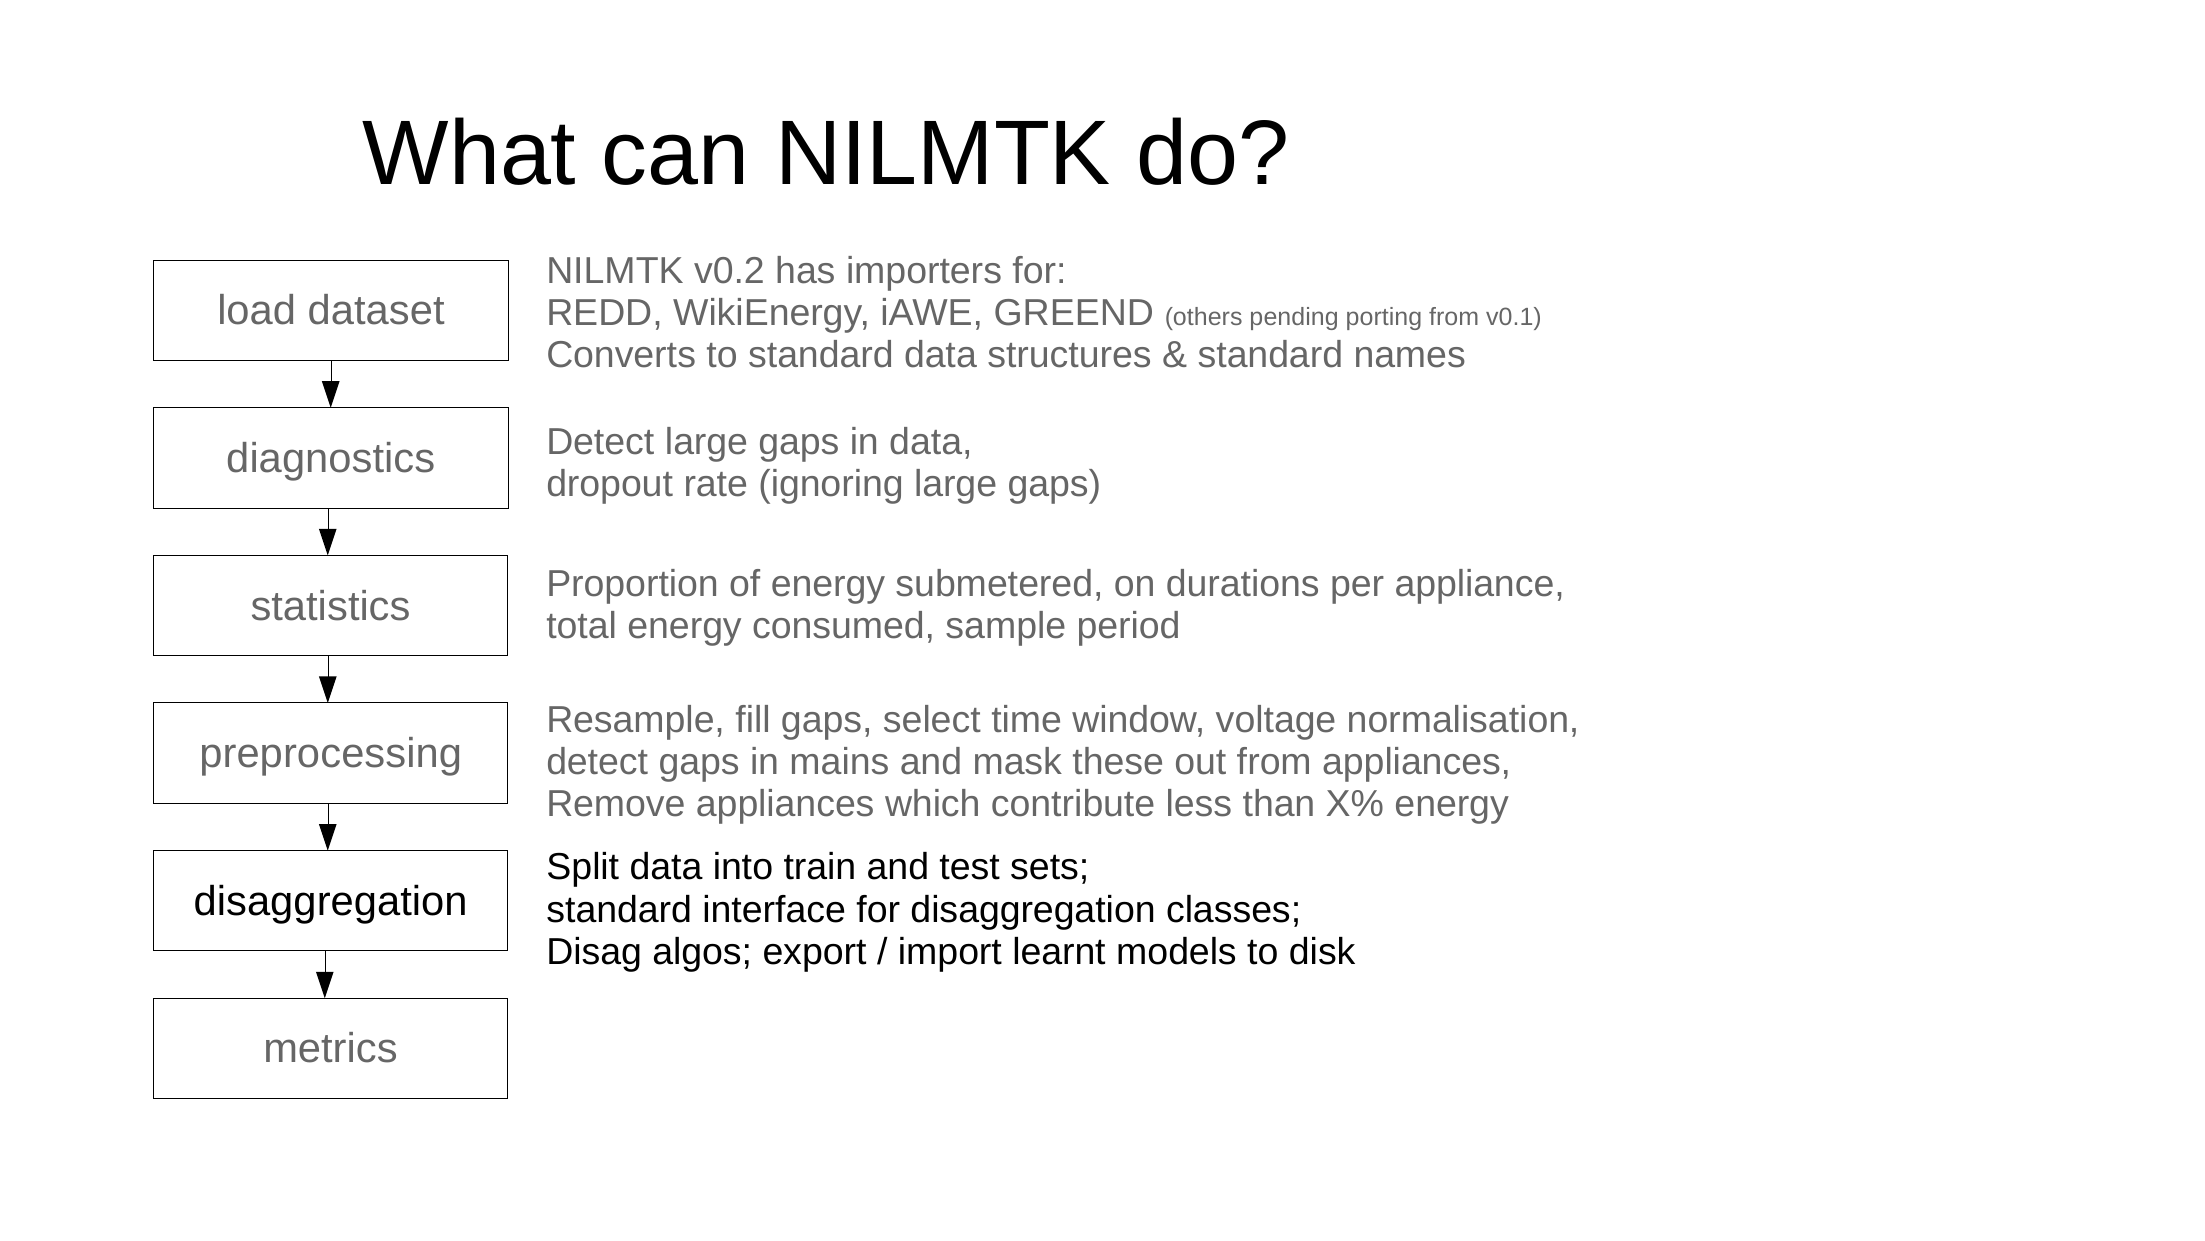

# What can NILMTK do?
NILMTK v0.2 has importers for:
REDD, WikiEnergy, iAWE, GREEND (others pending porting from v0.1)
Converts to standard data structures & standard names
load dataset
diagnostics
Detect large gaps in data,
dropout rate (ignoring large gaps)
Proportion of energy submetered, on durations per appliance,
total energy consumed, sample period
statistics
Resample, fill gaps, select time window, voltage normalisation,
detect gaps in mains and mask these out from appliances,
Remove appliances which contribute less than X% energy
preprocessing
Split data into train and test sets;
standard interface for disaggregation classes;
Disag algos; export / import learnt models to disk
disaggregation
metrics